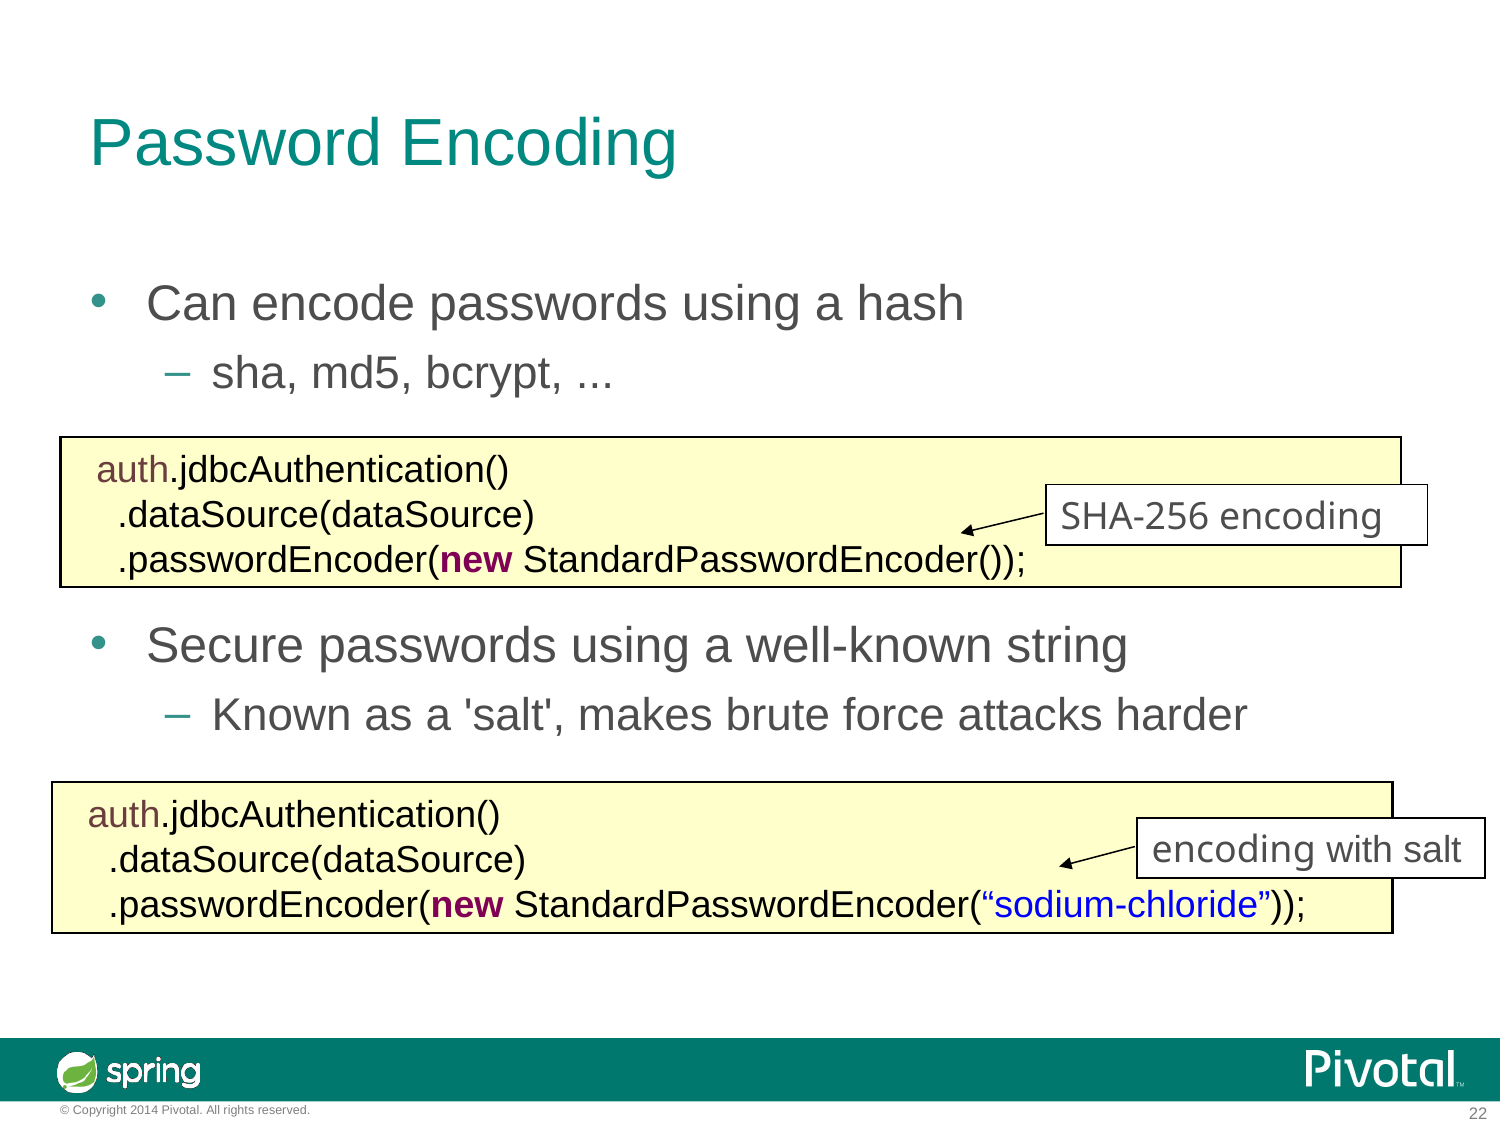

Password Encoding
# Can encode passwords using a hash
sha, md5, bcrypt, ...
Secure passwords using a well-known string
Known as a 'salt', makes brute force attacks harder
 auth.jdbcAuthentication()
 .dataSource(dataSource)
 .passwordEncoder(new StandardPasswordEncoder());
SHA-256 encoding
 auth.jdbcAuthentication()
 .dataSource(dataSource)
 .passwordEncoder(new StandardPasswordEncoder(“sodium-chloride”));
encoding with salt